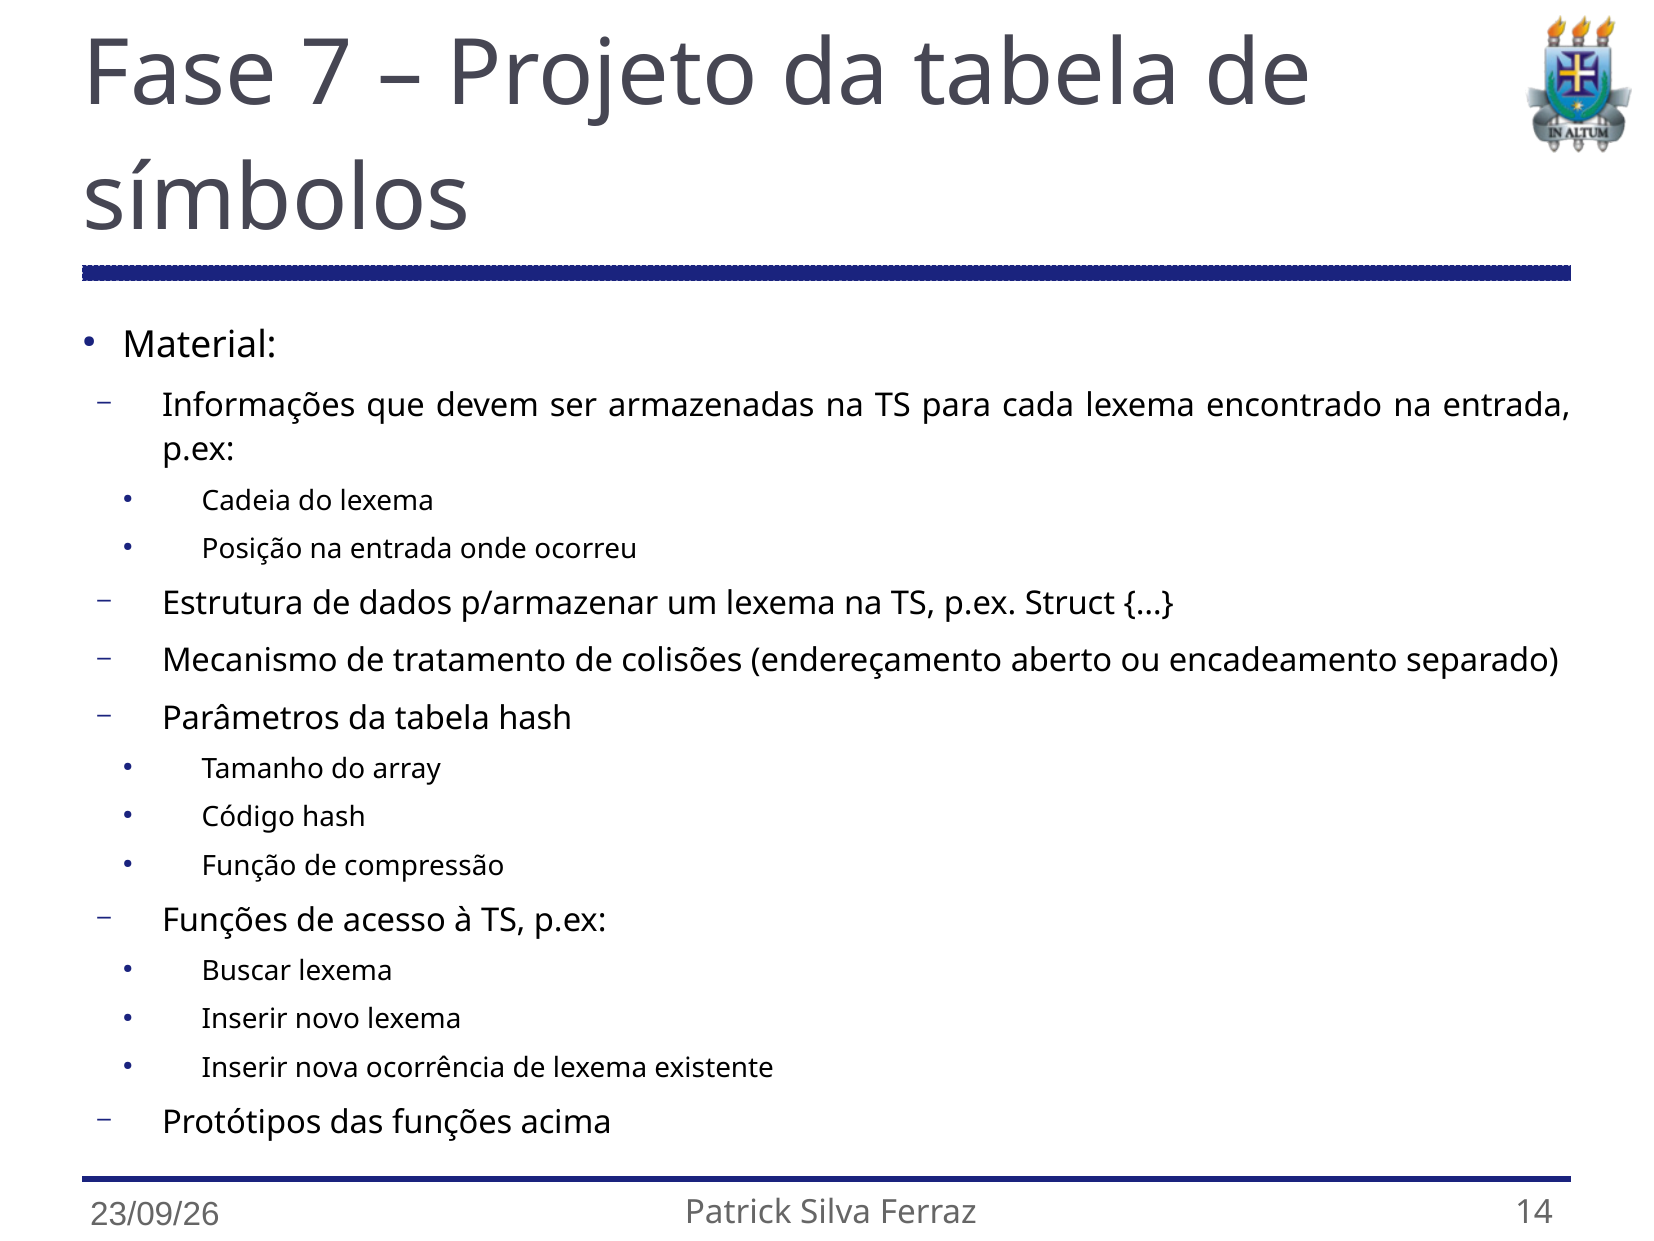

# Fase 7 – Projeto da tabela de símbolos
Material:
Informações que devem ser armazenadas na TS para cada lexema encontrado na entrada, p.ex:
Cadeia do lexema
Posição na entrada onde ocorreu
Estrutura de dados p/armazenar um lexema na TS, p.ex. Struct {…}
Mecanismo de tratamento de colisões (endereçamento aberto ou encadeamento separado)
Parâmetros da tabela hash
Tamanho do array
Código hash
Função de compressão
Funções de acesso à TS, p.ex:
Buscar lexema
Inserir novo lexema
Inserir nova ocorrência de lexema existente
Protótipos das funções acima